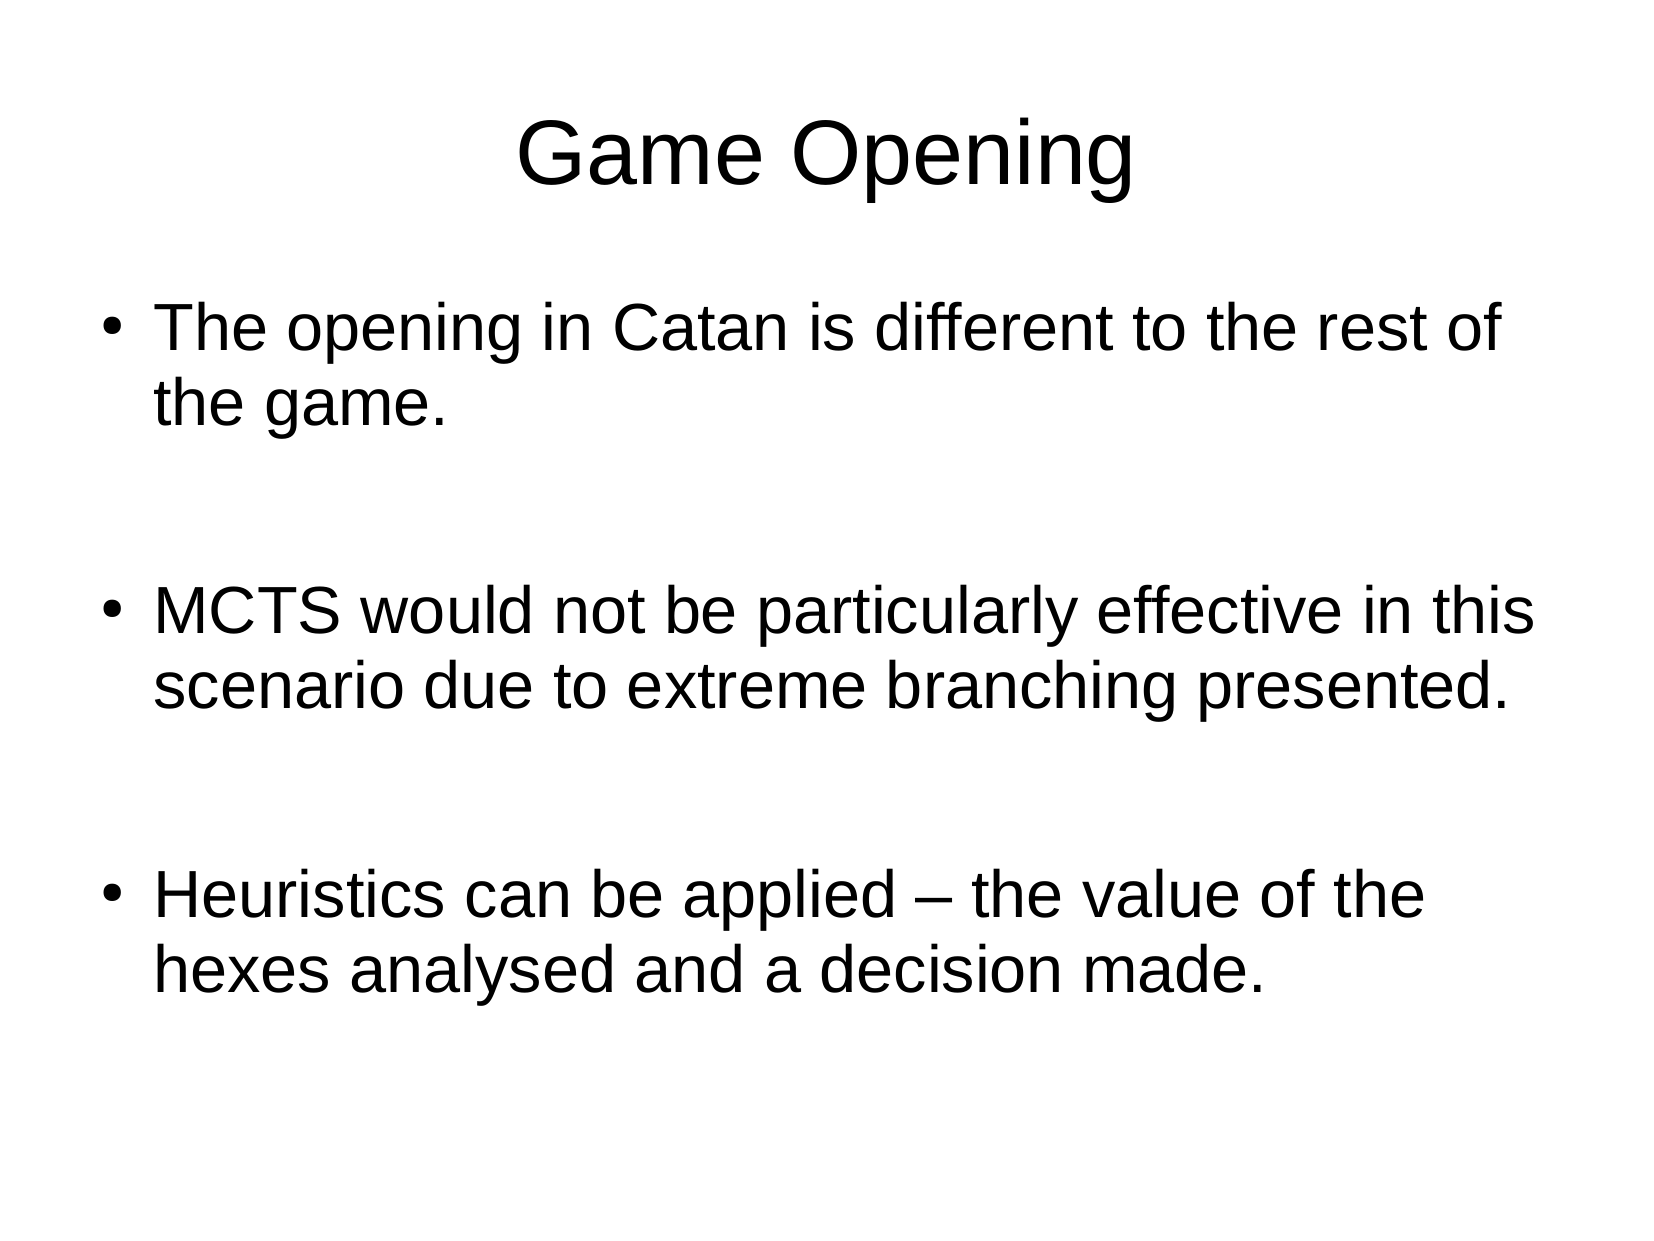

# Game Opening
The opening in Catan is different to the rest of the game.
MCTS would not be particularly effective in this scenario due to extreme branching presented.
Heuristics can be applied – the value of the hexes analysed and a decision made.